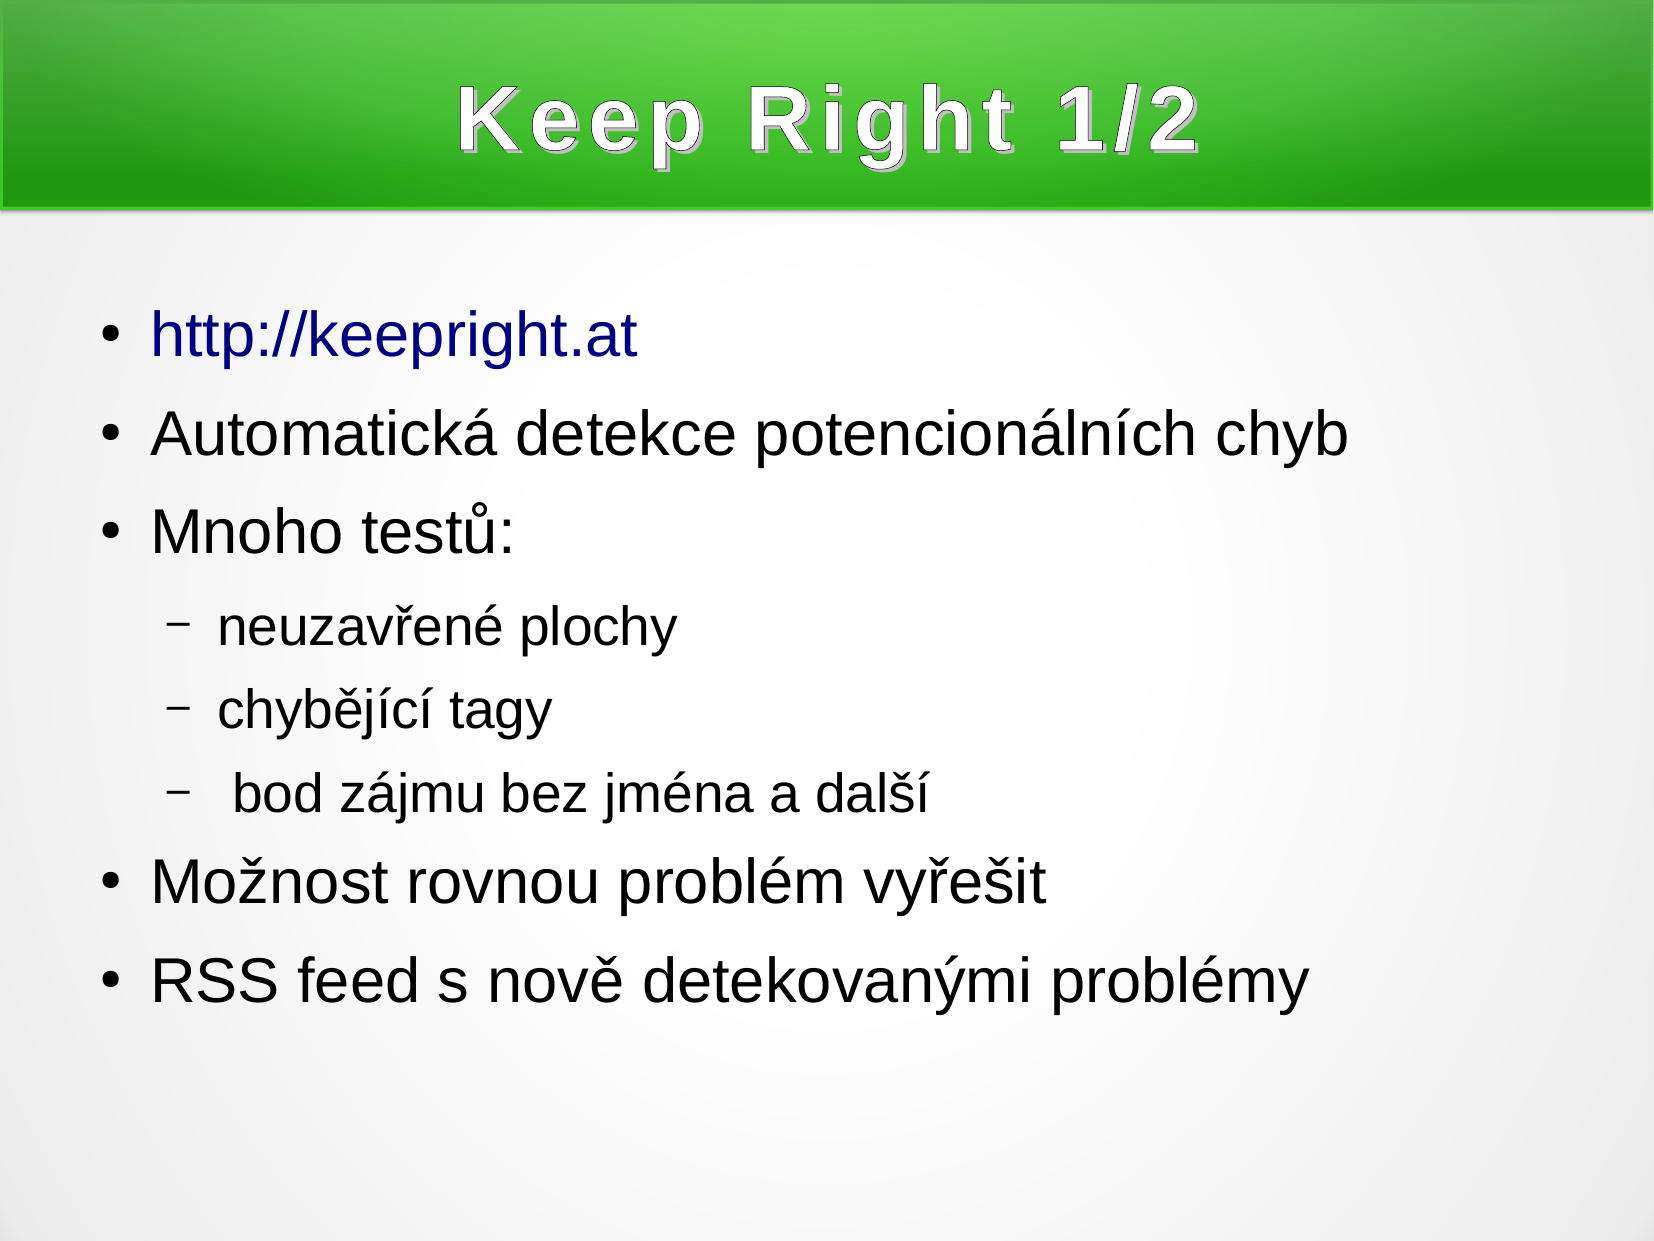

# Keep Right 1/2
http://keepright.at
Automatická detekce potencionálních chyb
Mnoho testů:
neuzavřené plochy
chybějící tagy
 bod zájmu bez jména a další
Možnost rovnou problém vyřešit
RSS feed s nově detekovanými problémy